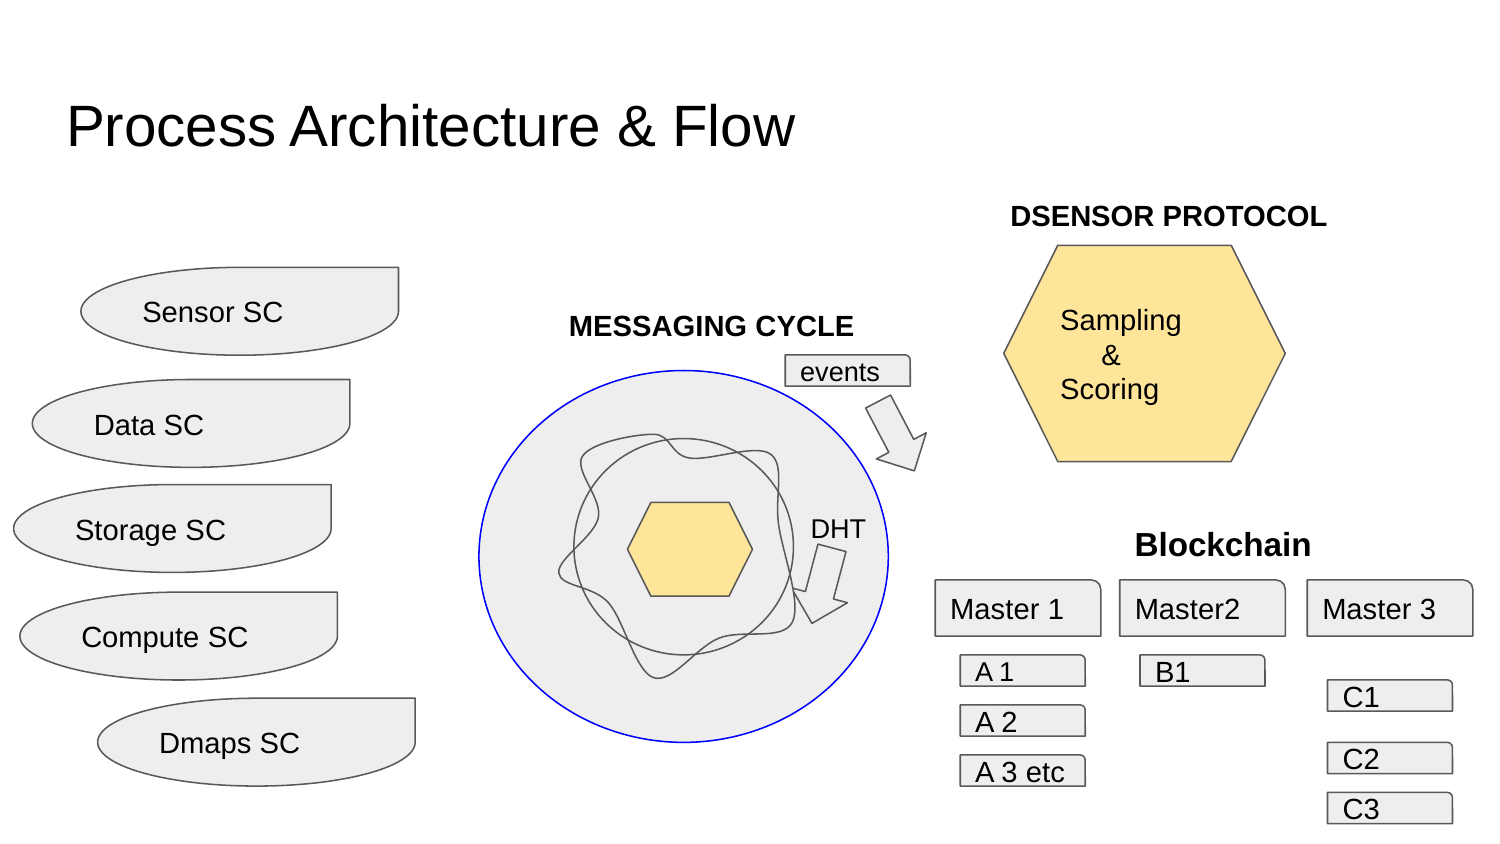

# Process Architecture & Flow
DSENSOR PROTOCOL
Sampling
 &
Scoring
Sensor SC
MESSAGING CYCLE
events
Data SC
Storage SC
Blockchain
DHT
Master 1
Master2
Master 3
Compute SC
A 1
B1
C1
Dmaps SC
A 2
C2
A 3 etc
C3